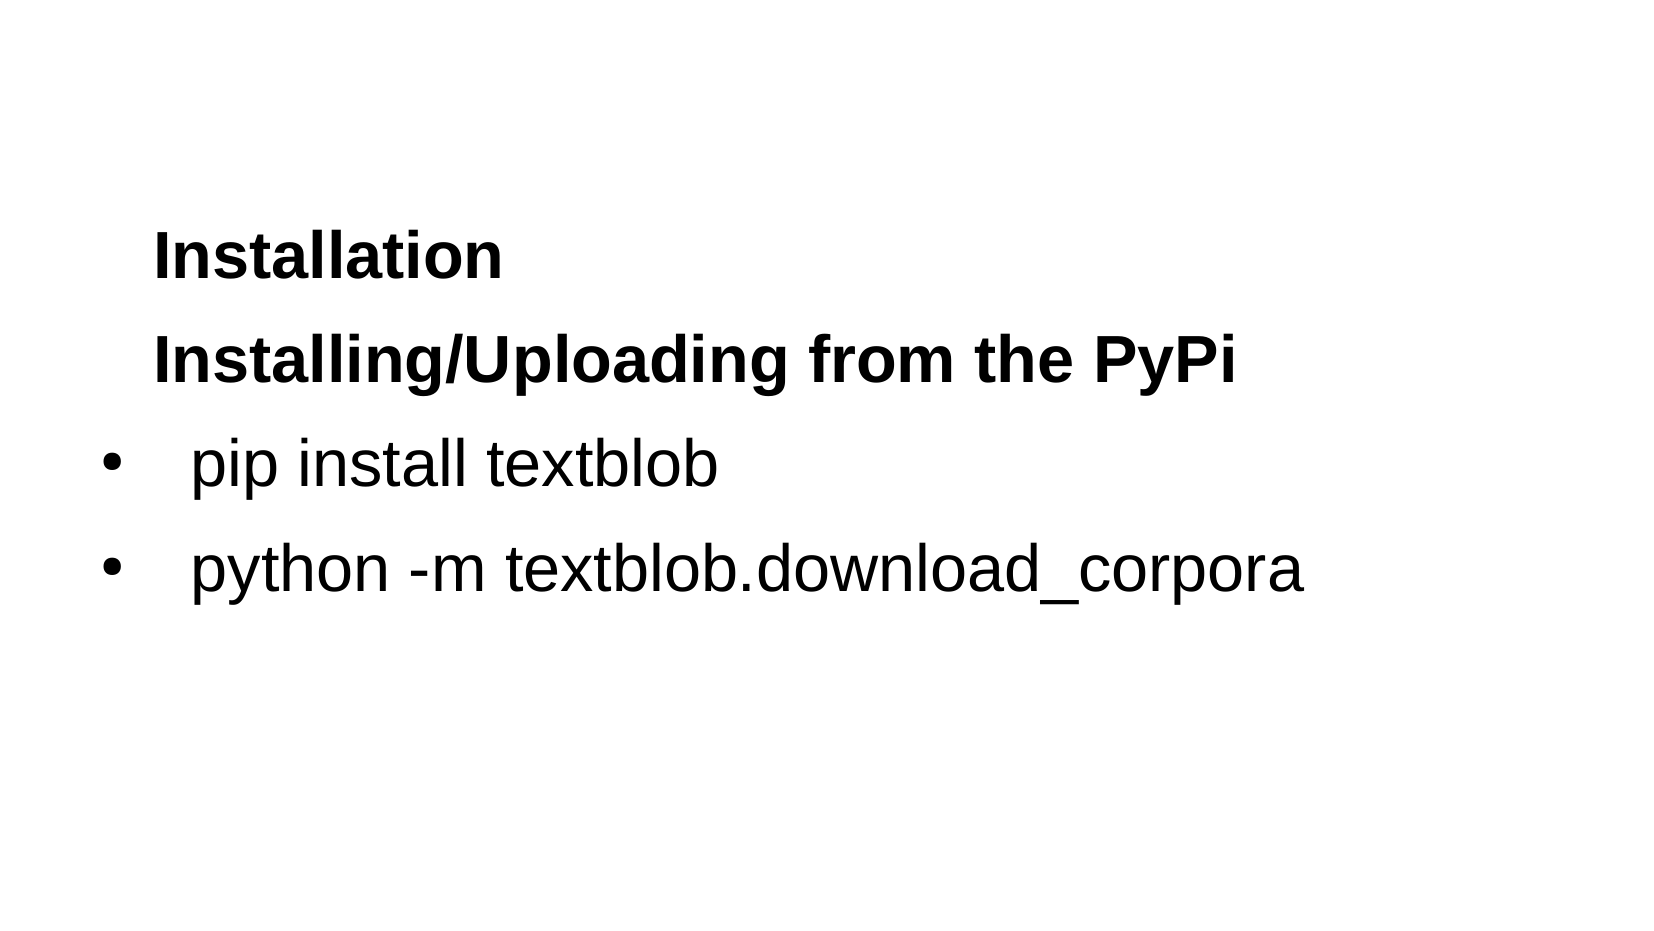

# Installation
Installing/Uploading from the PyPi
 pip install textblob
 python -m textblob.download_corpora